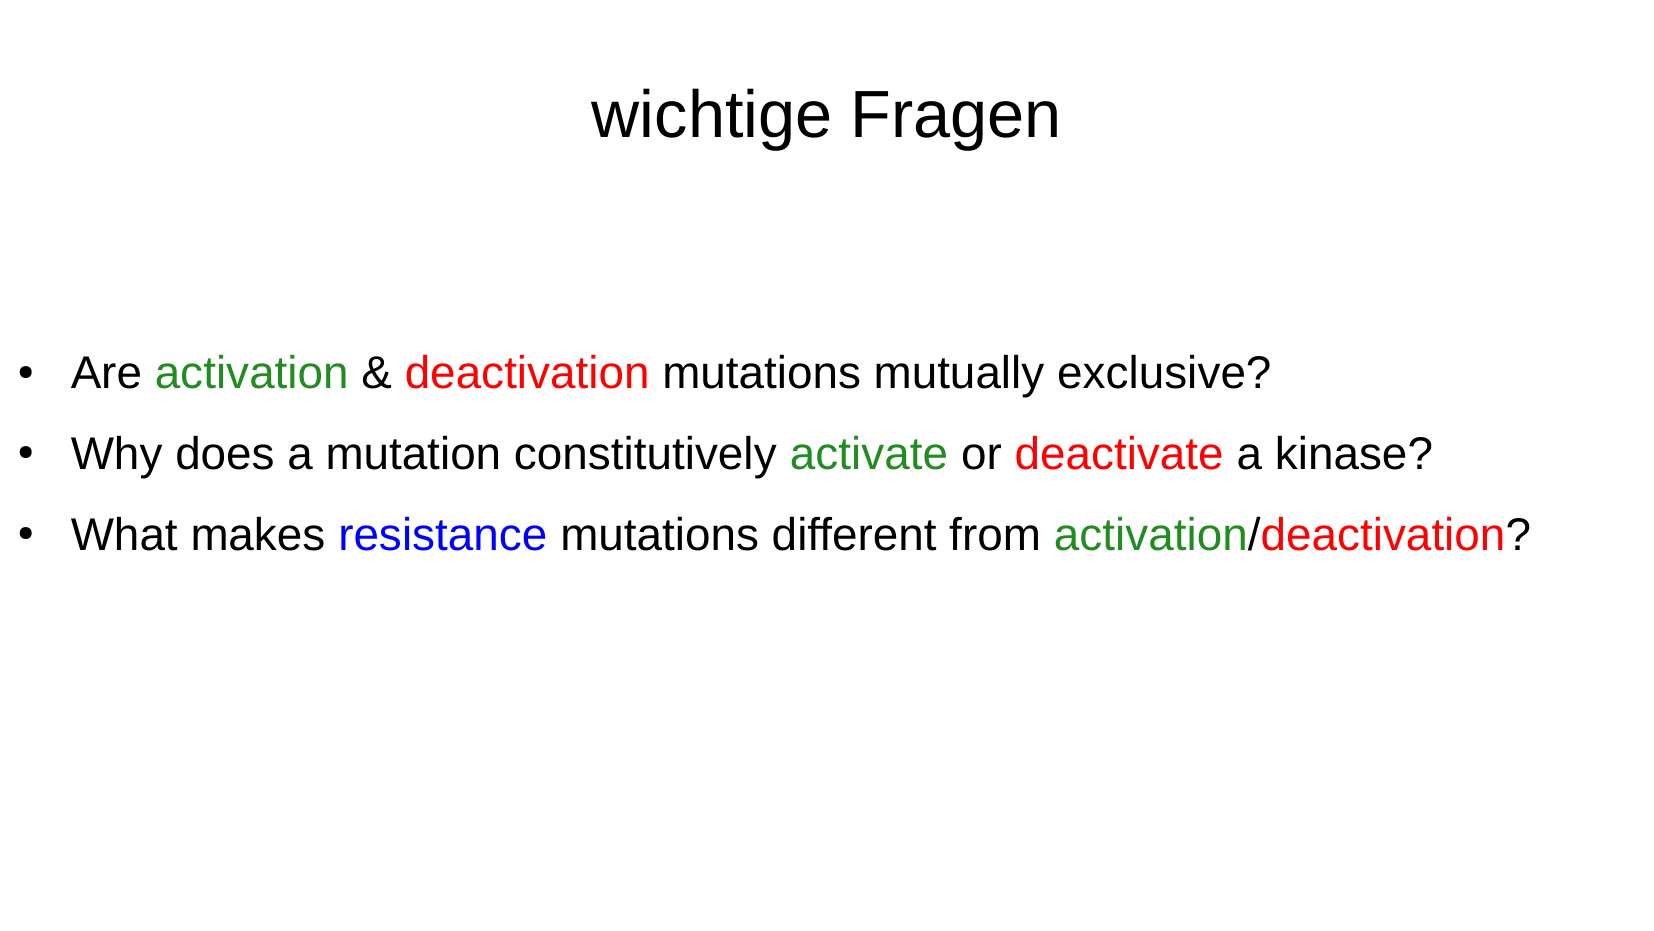

# wichtige Fragen
Are activation & deactivation mutations mutually exclusive?
Why does a mutation constitutively activate or deactivate a kinase?
What makes resistance mutations different from activation/deactivation?